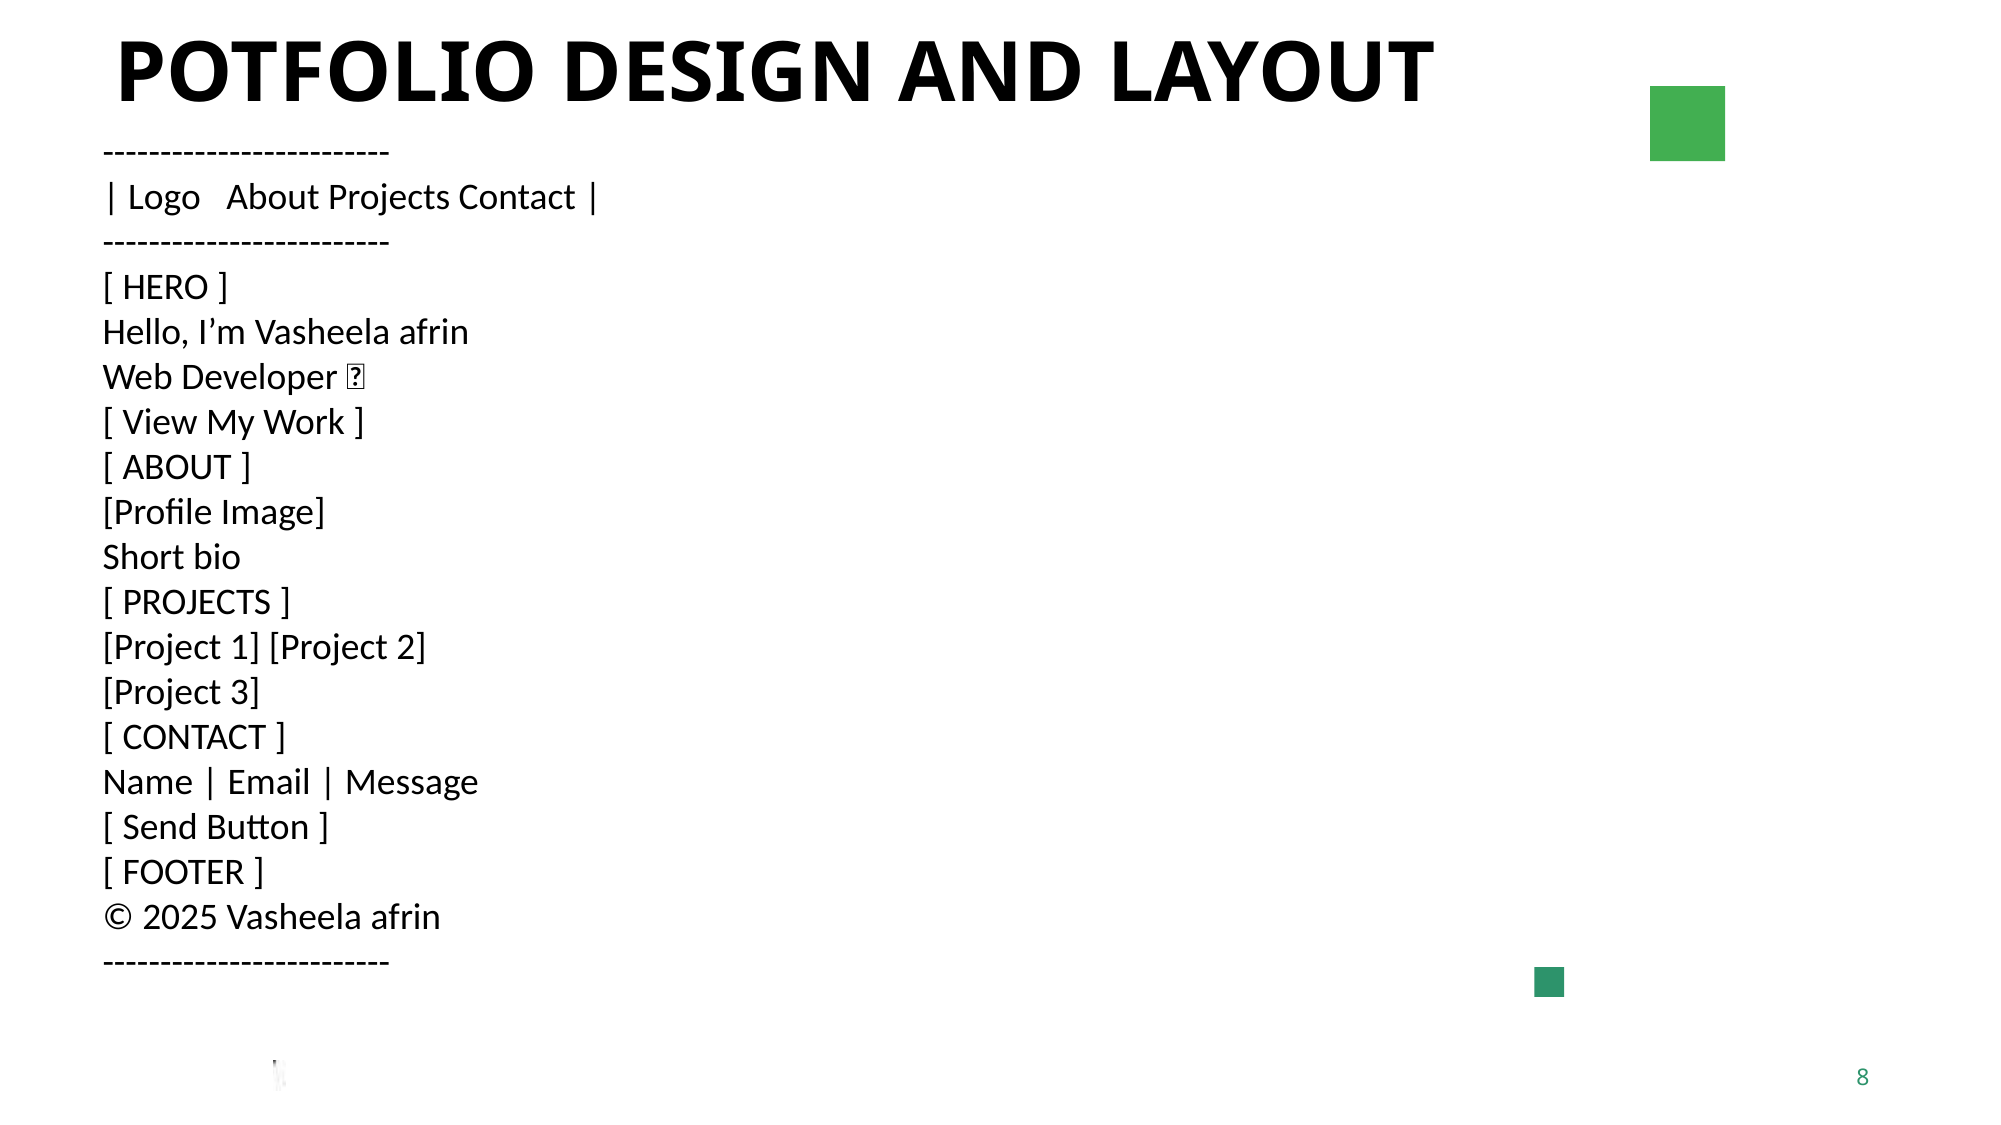

POTFOLIO DESIGN AND LAYOUT
-------------------------
| Logo About Projects Contact |
-------------------------
[ HERO ]
Hello, I’m Vasheela afrin
Web Developer 🚀
[ View My Work ]
[ ABOUT ]
[Profile Image]
Short bio
[ PROJECTS ]
[Project 1] [Project 2]
[Project 3]
[ CONTACT ]
Name | Email | Message
[ Send Button ]
[ FOOTER ]
© 2025 Vasheela afrin
-------------------------